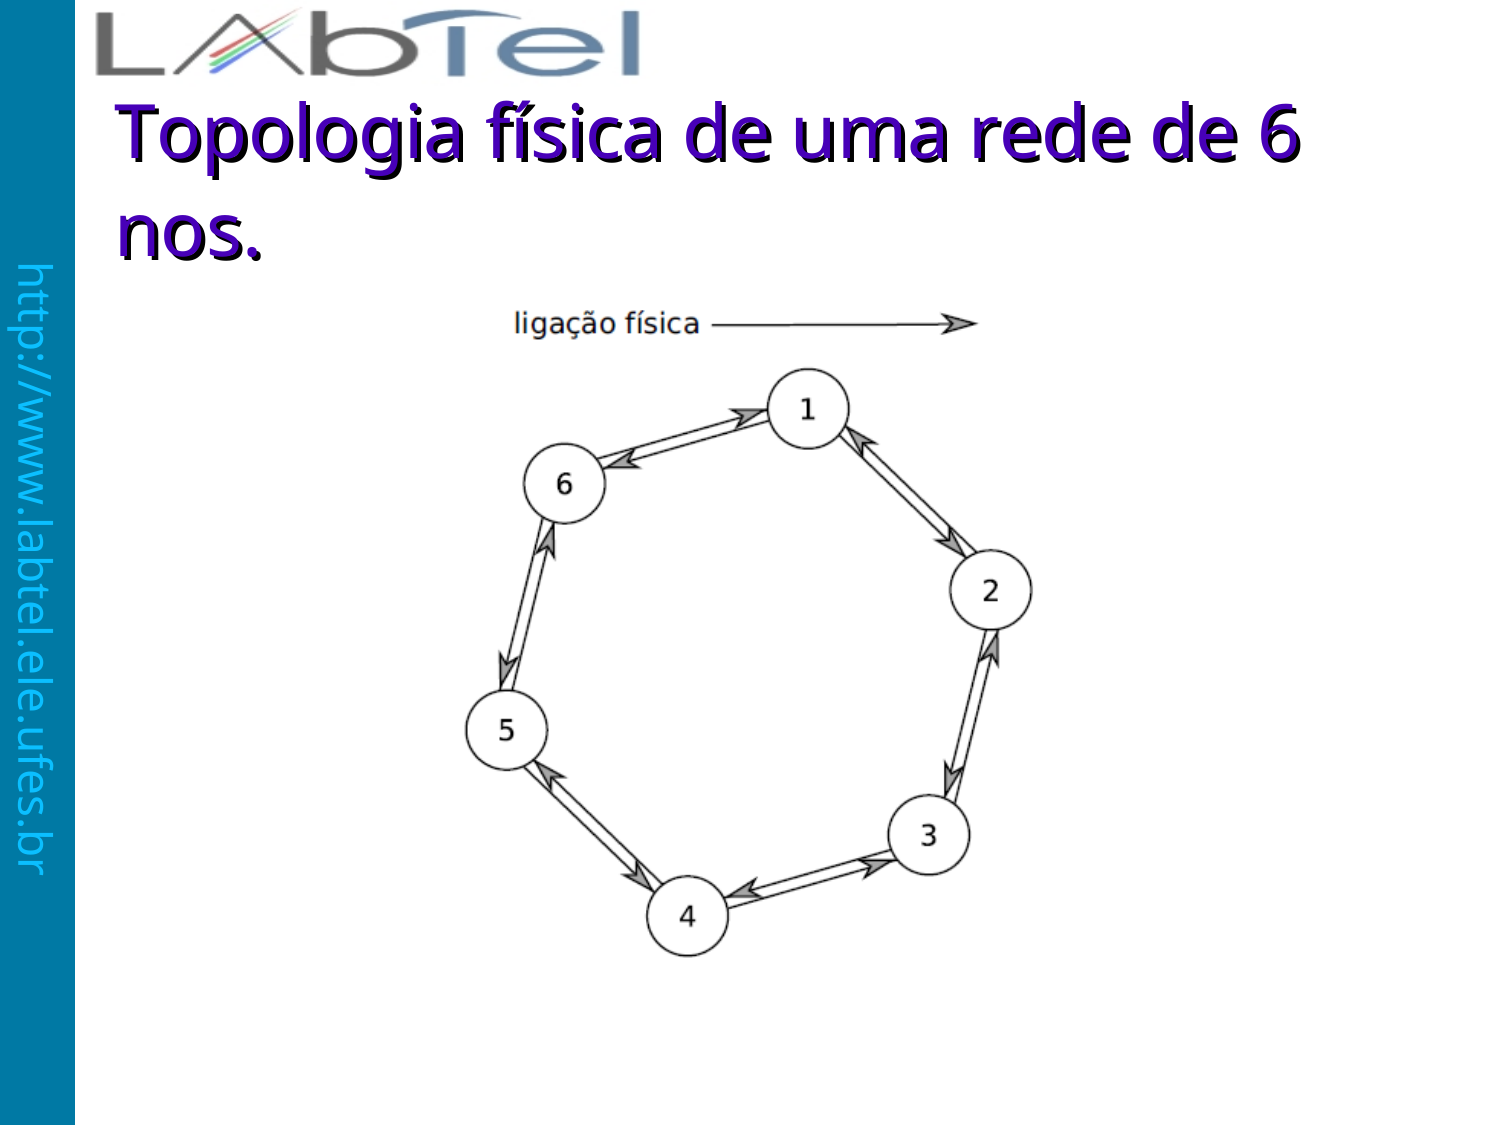

# Topologia física de uma rede de 6 nos.